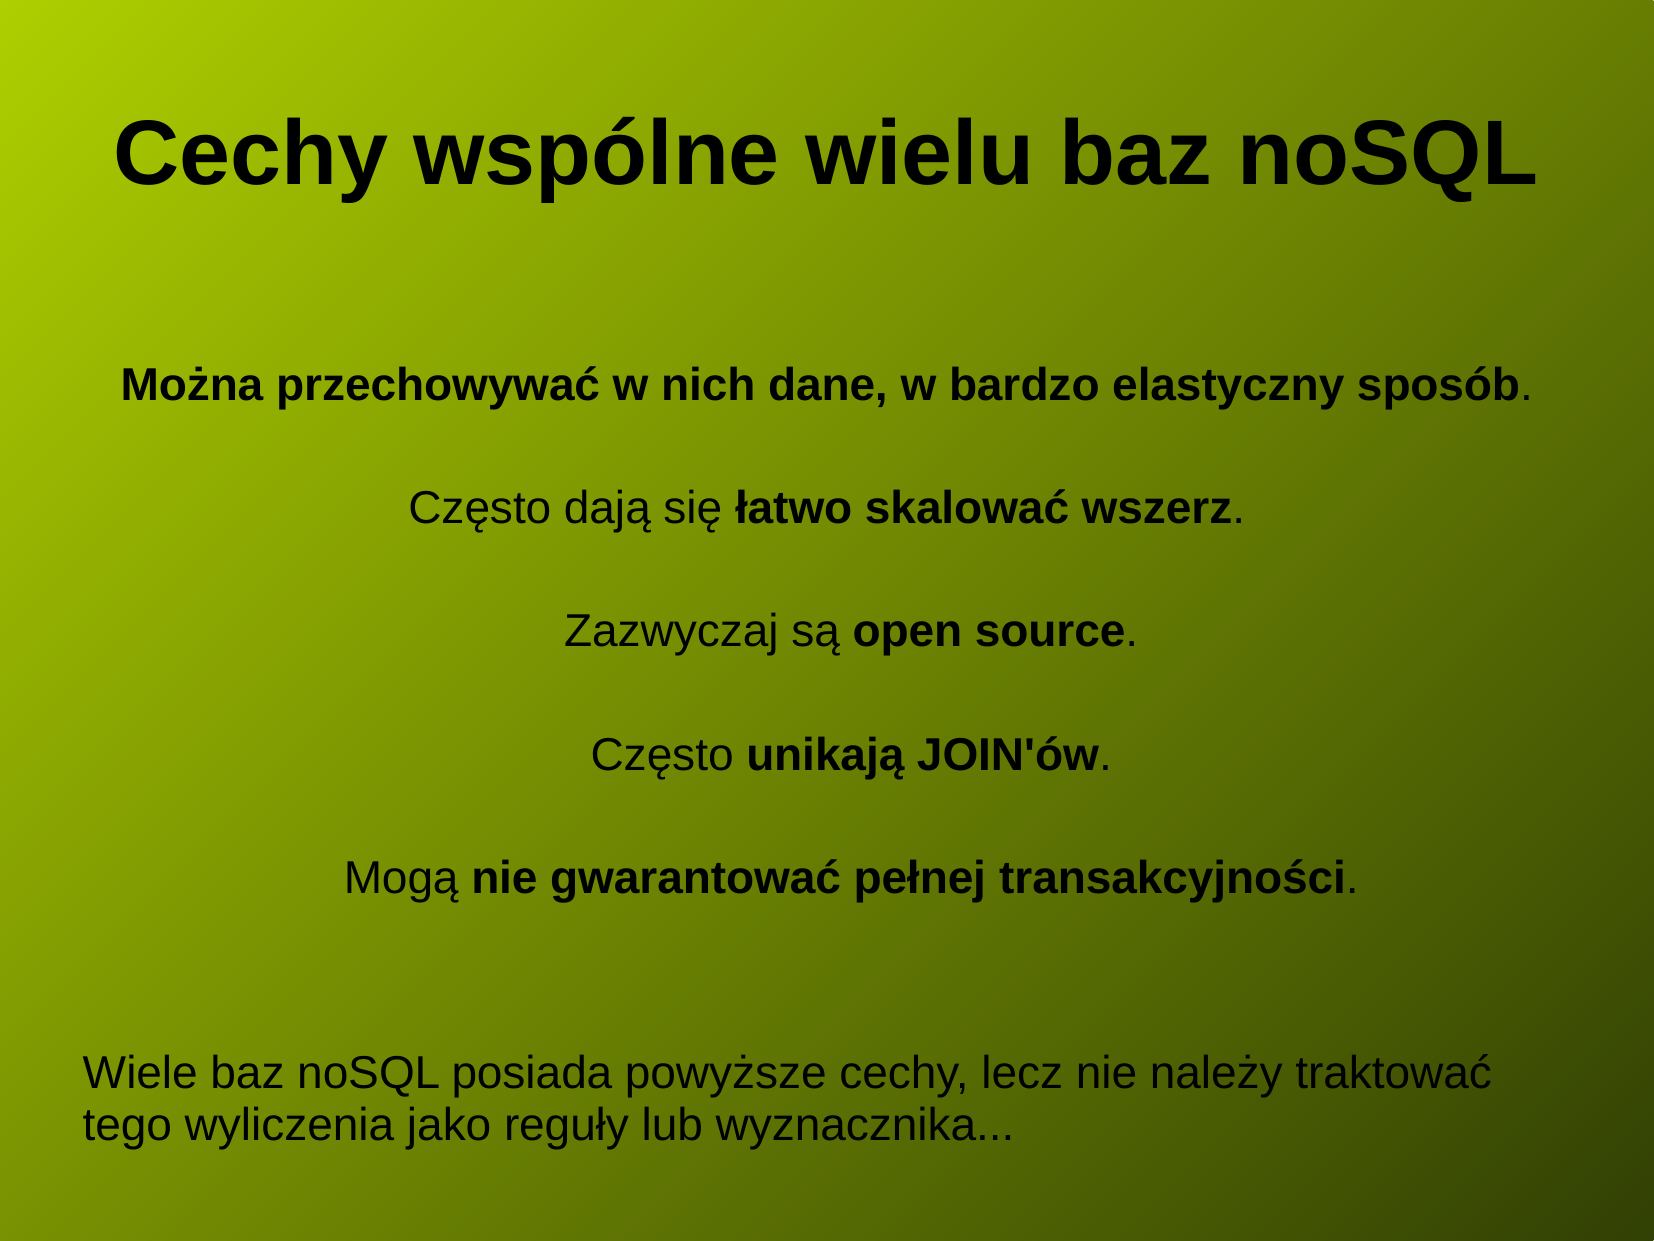

# Cechy wspólne wielu baz noSQL
Można przechowywać w nich dane, w bardzo elastyczny sposób.
Często dają się łatwo skalować wszerz.
Zazwyczaj są open source.
Często unikają JOIN'ów.
Mogą nie gwarantować pełnej transakcyjności.
Wiele baz noSQL posiada powyższe cechy, lecz nie należy traktować tego wyliczenia jako reguły lub wyznacznika...